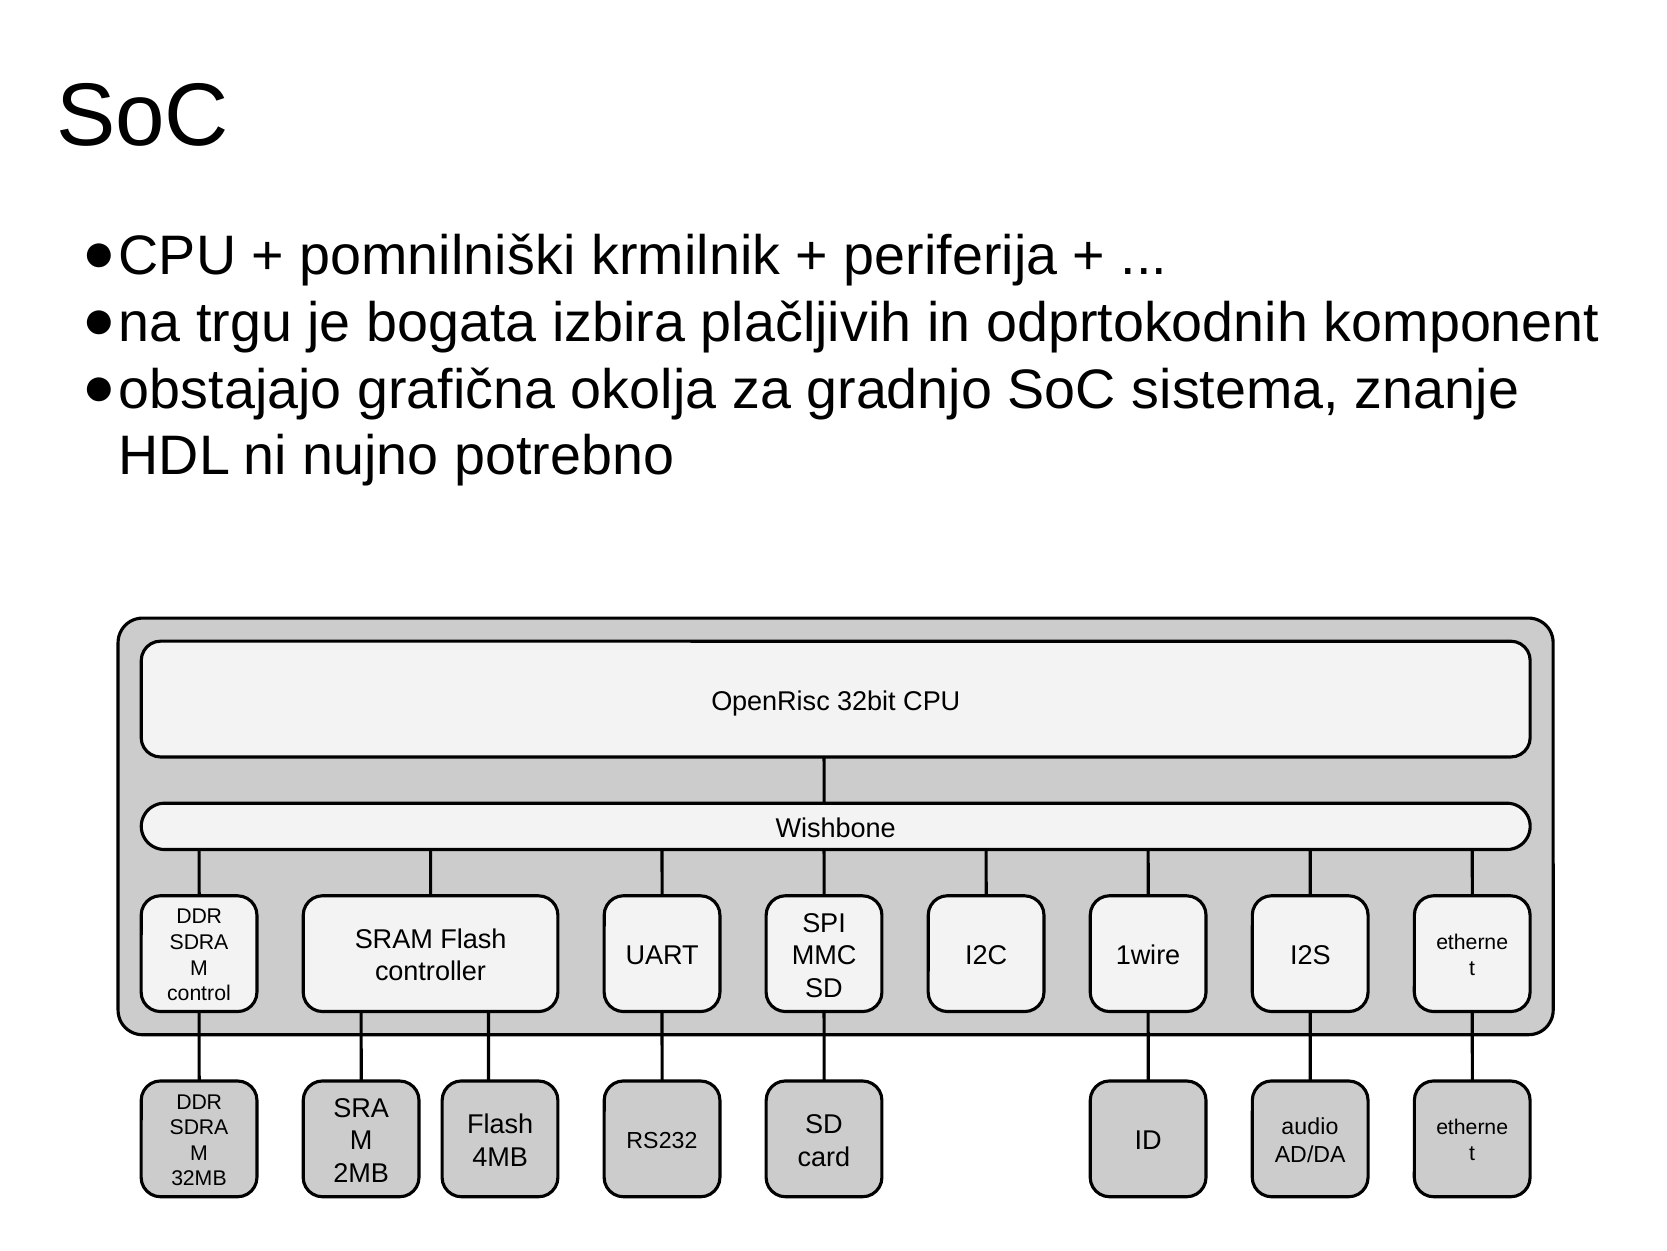

# SoC
CPU + pomnilniški krmilnik + periferija + ...
na trgu je bogata izbira plačljivih in odprtokodnih komponent
obstajajo grafična okolja za gradnjo SoC sistema, znanje HDL ni nujno potrebno
OpenRisc 32bit CPU
Wishbone
DDR
SDRAM
control
SRAM Flash
controller
UART
SPI
MMC
SD
I2C
1wire
I2S
ethernet
DDR
SDRAM
32MB
SRAM
2MB
Flash
4MB
RS232
SD
card
ID
audio
AD/DA
ethernet